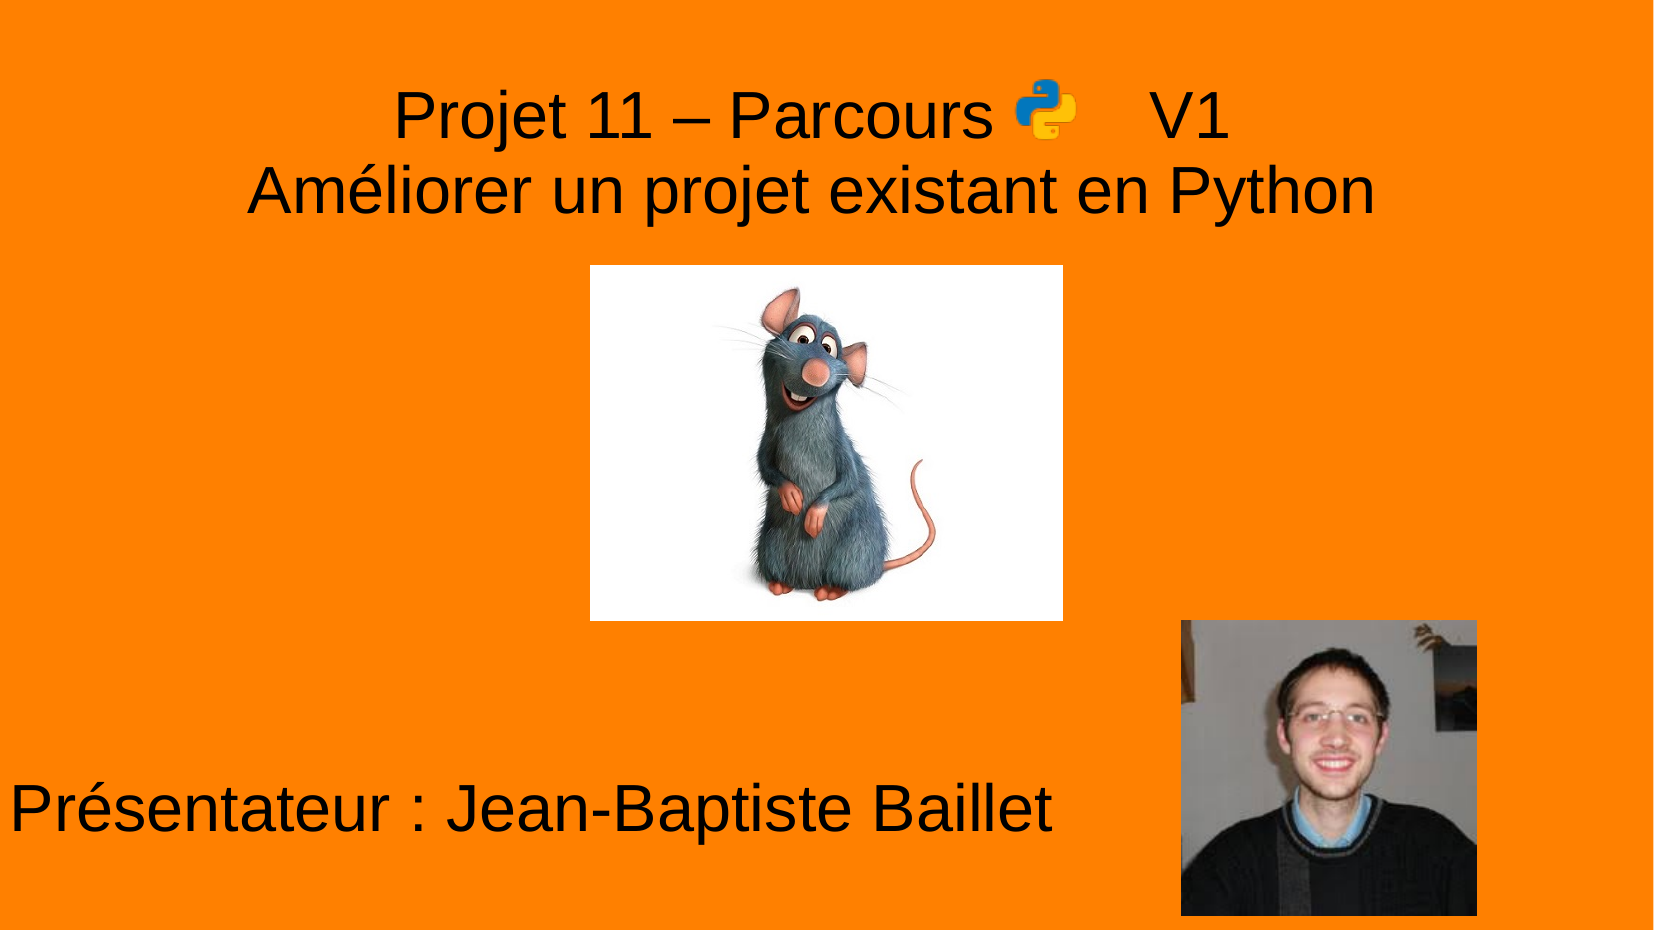

# Projet 11 – Parcours	 V1 Améliorer un projet existant en Python
Présentateur : Jean-Baptiste Baillet